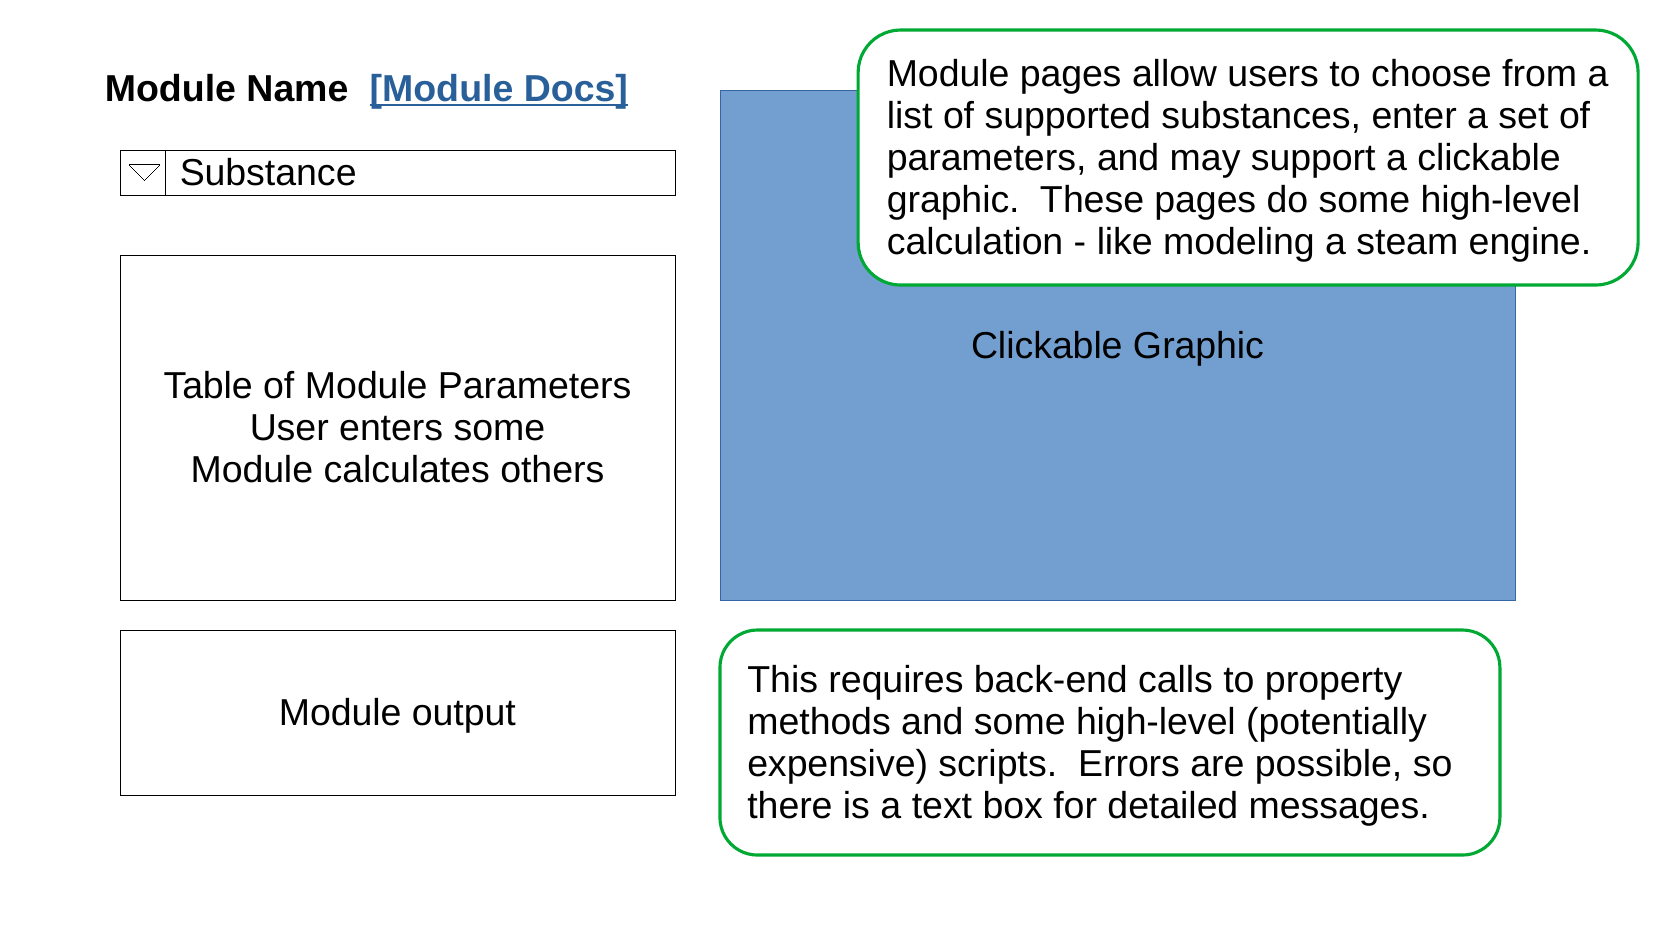

Module pages allow users to choose from a list of supported substances, enter a set of parameters, and may support a clickable graphic. These pages do some high-level calculation - like modeling a steam engine.
Module Name [Module Docs]
Clickable Graphic
Substance
Table of Module Parameters
User enters some
Module calculates others
Module output
This requires back-end calls to property methods and some high-level (potentially expensive) scripts. Errors are possible, so there is a text box for detailed messages.